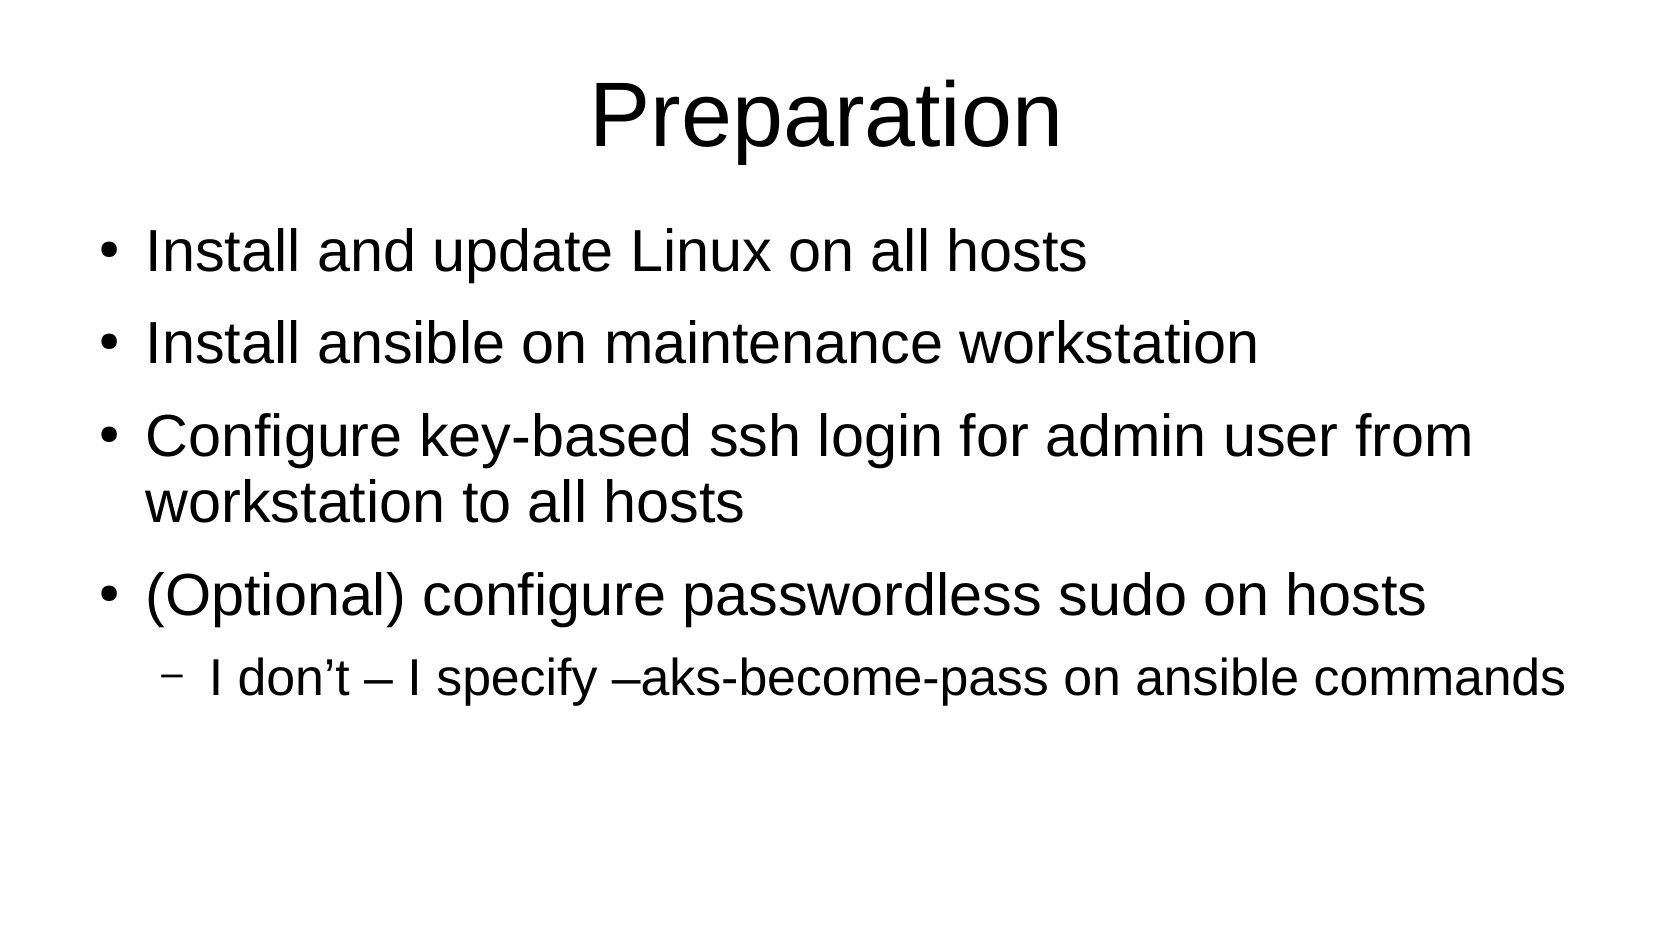

# Preparation
Install and update Linux on all hosts
Install ansible on maintenance workstation
Configure key-based ssh login for admin user from workstation to all hosts
(Optional) configure passwordless sudo on hosts
I don’t – I specify –aks-become-pass on ansible commands